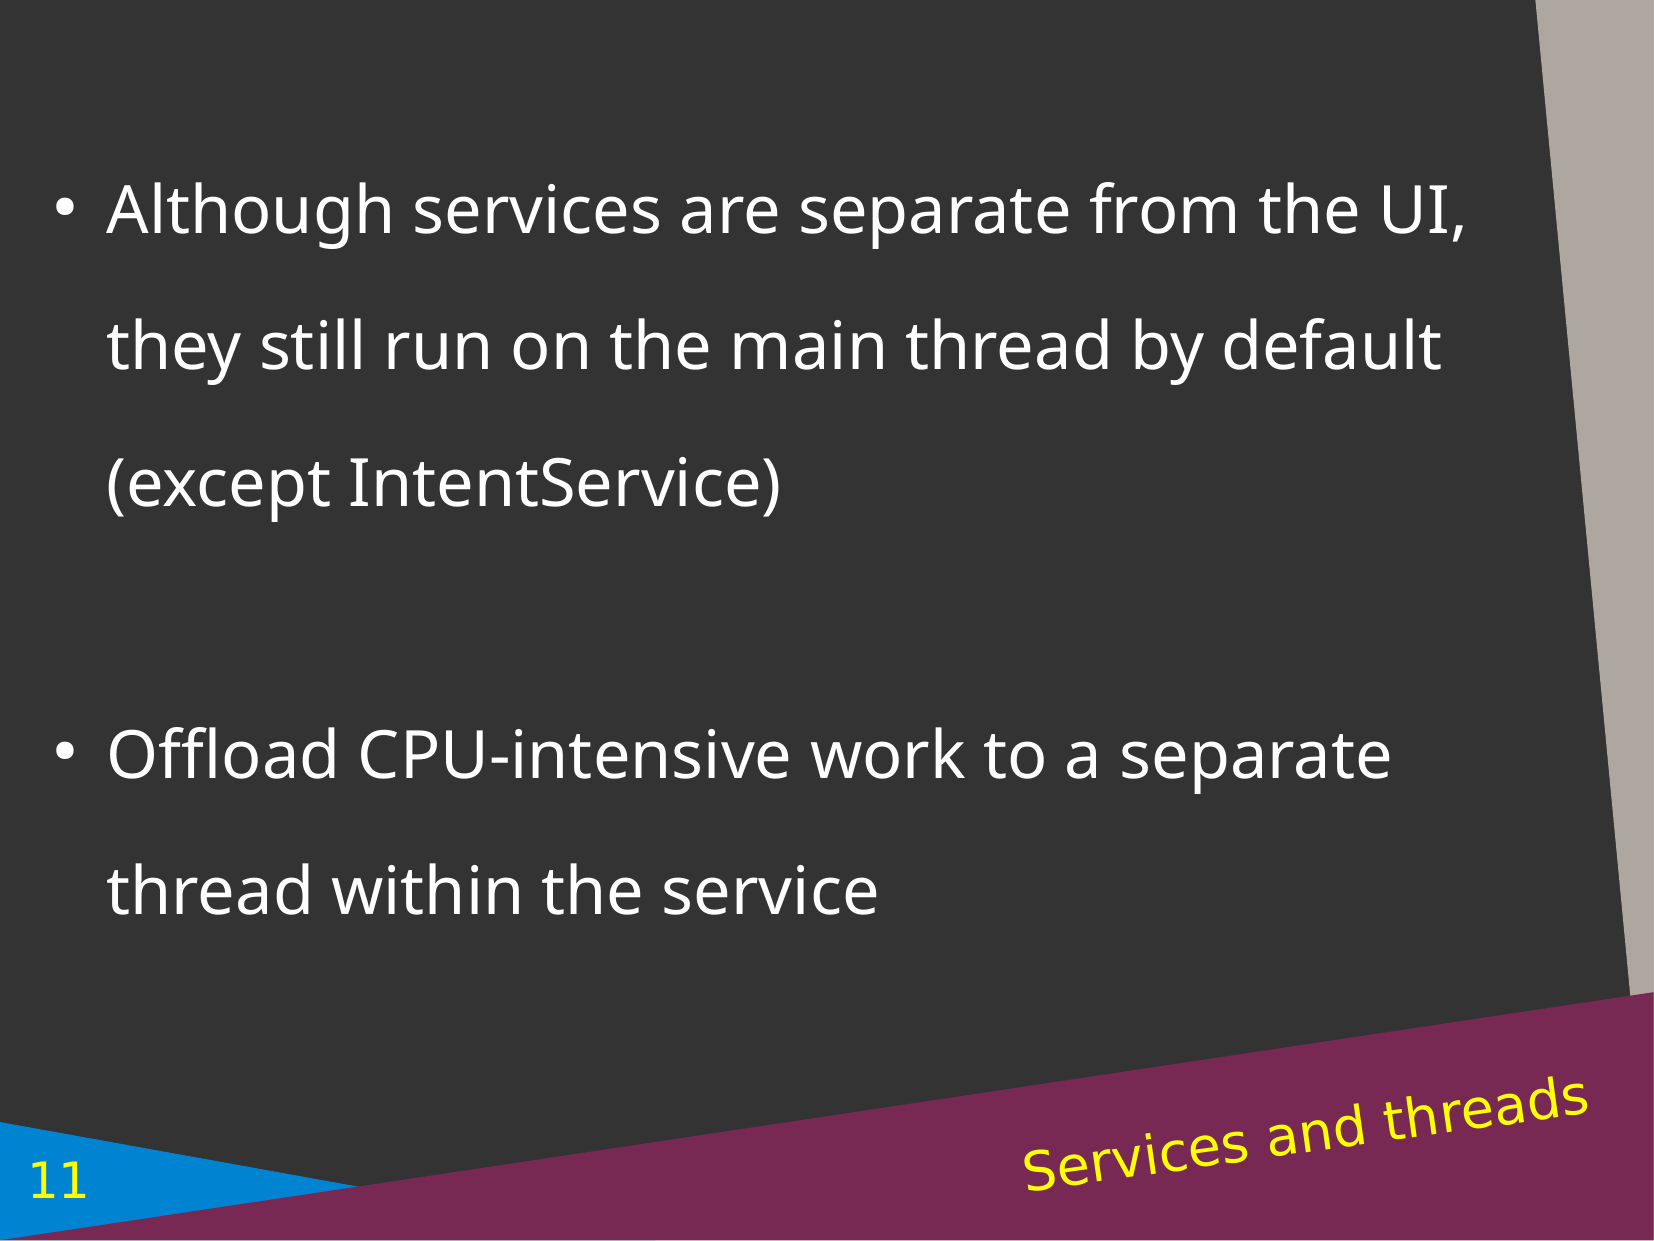

Although services are separate from the UI, they still run on the main thread by default (except IntentService)
Offload CPU-intensive work to a separate thread within the service
# Services and threads
11